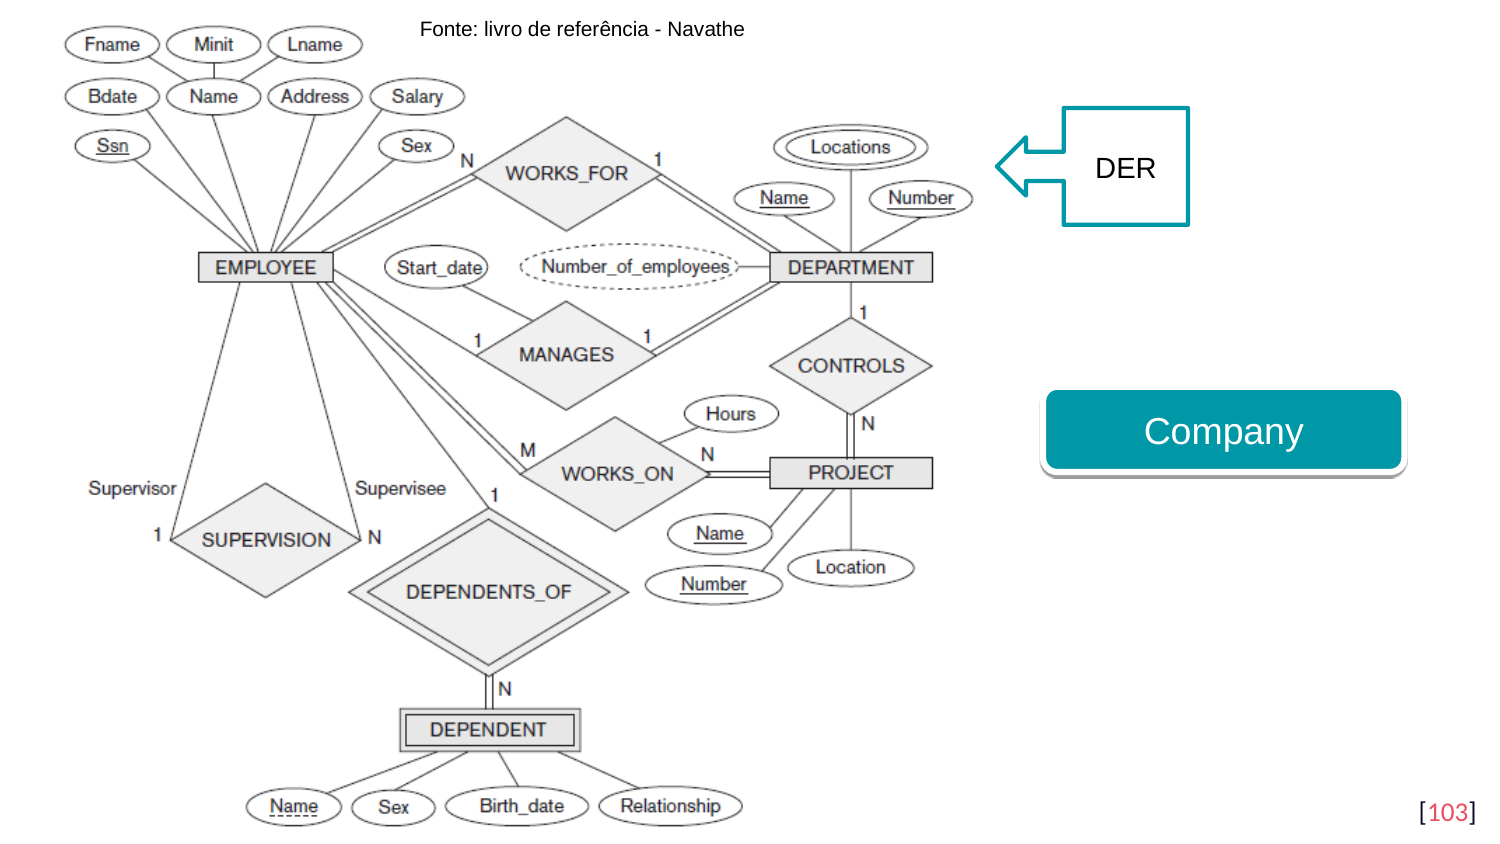

Fonte: livro de referência - Navathe
DER
Company